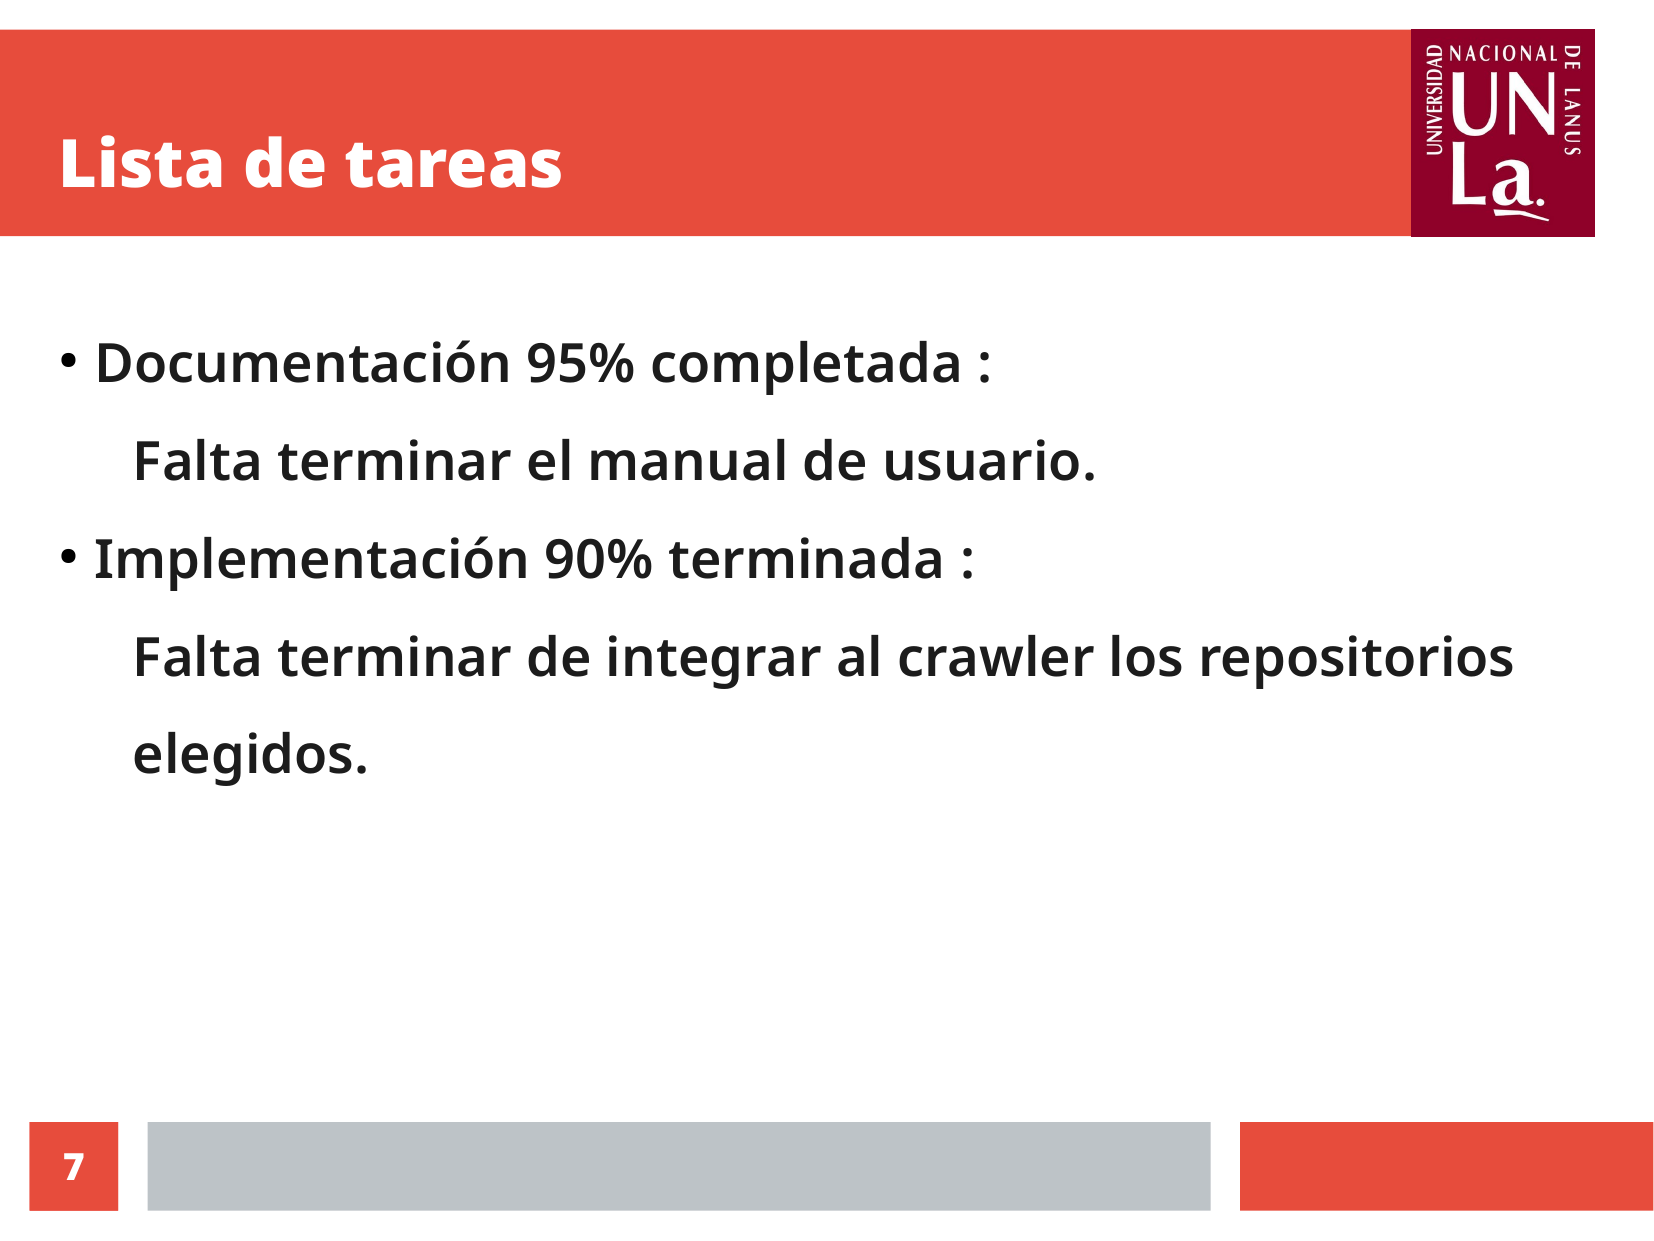

# Lista de tareas
Documentación 95% completada :
	Falta terminar el manual de usuario.
Implementación 90% terminada :
	Falta terminar de integrar al crawler los repositorios
	elegidos.
7